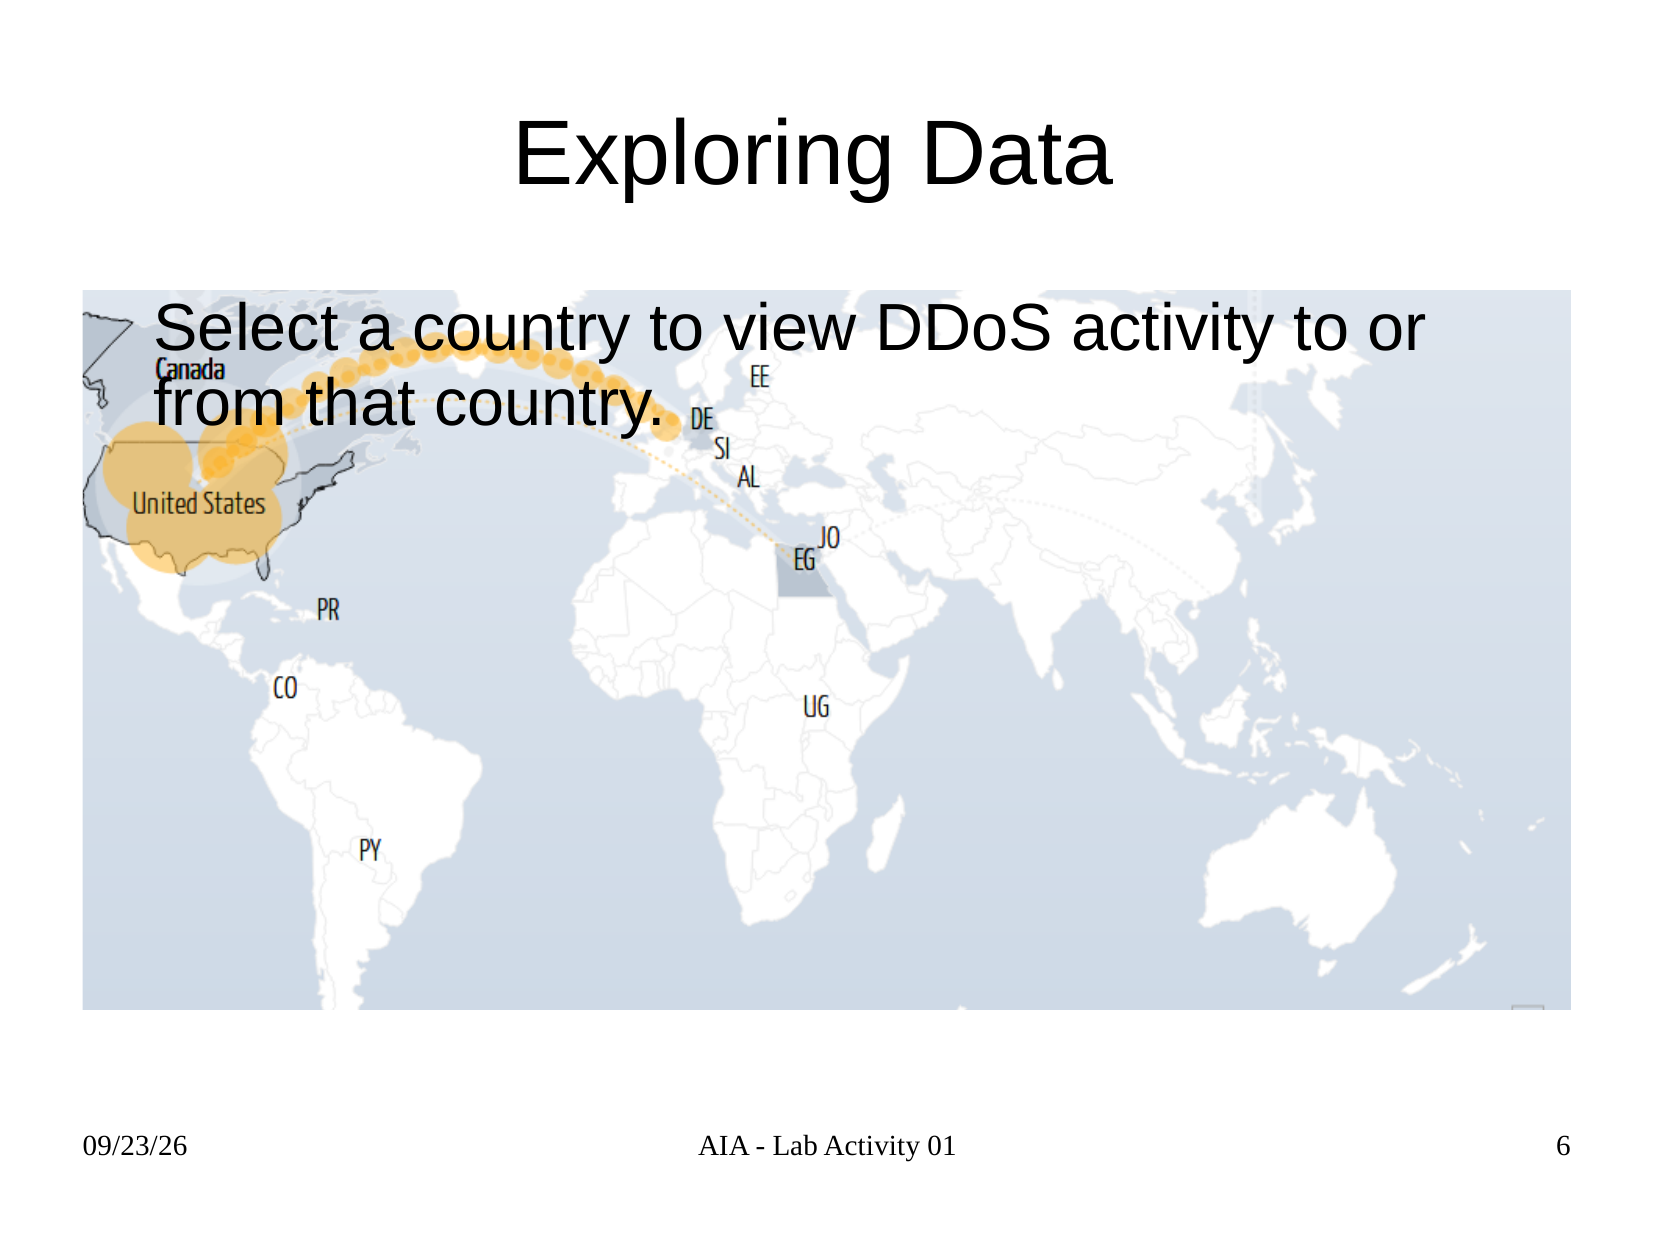

# Exploring Data
Select a country to view DDoS activity to or from that country.
AIA - Lab Activity 01
6